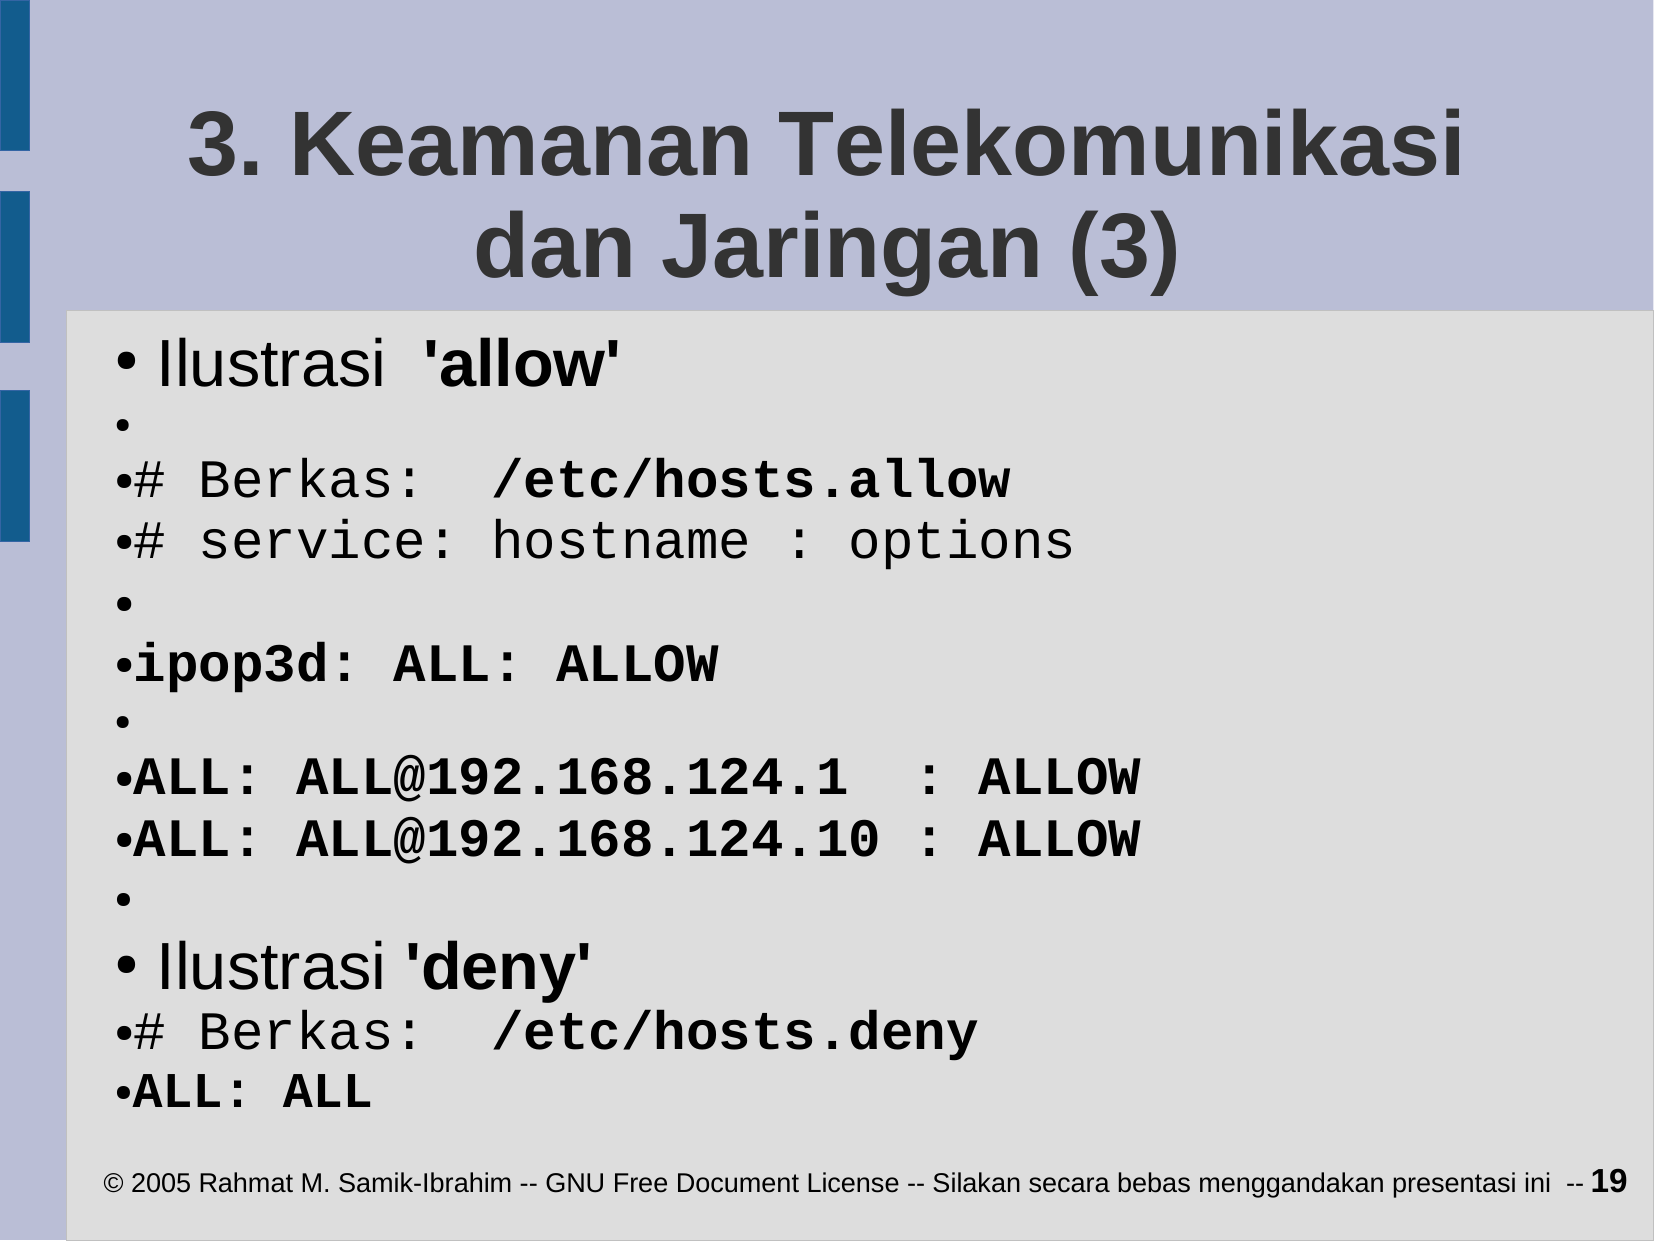

# 3. Keamanan Telekomunikasi dan Jaringan (3)
 Ilustrasi 'allow'
# Berkas: /etc/hosts.allow
# service: hostname : options
ipop3d: ALL: ALLOW
ALL: ALL@192.168.124.1 : ALLOW
ALL: ALL@192.168.124.10 : ALLOW
 Ilustrasi 'deny'
# Berkas: /etc/hosts.deny
ALL: ALL